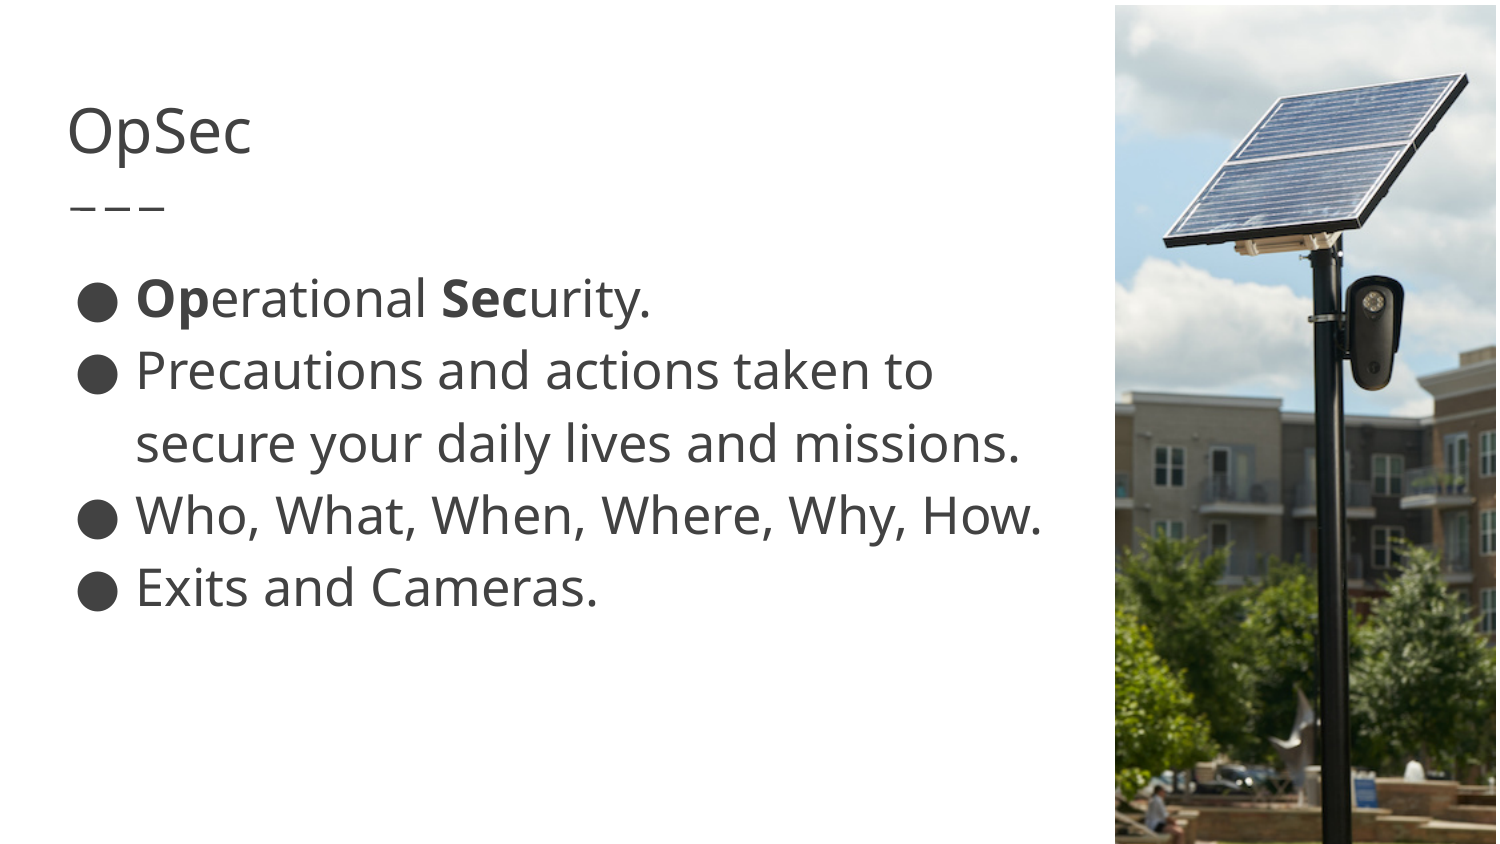

# OpSec
Operational Security.
Precautions and actions taken to secure your daily lives and missions.
Who, What, When, Where, Why, How.
Exits and Cameras.